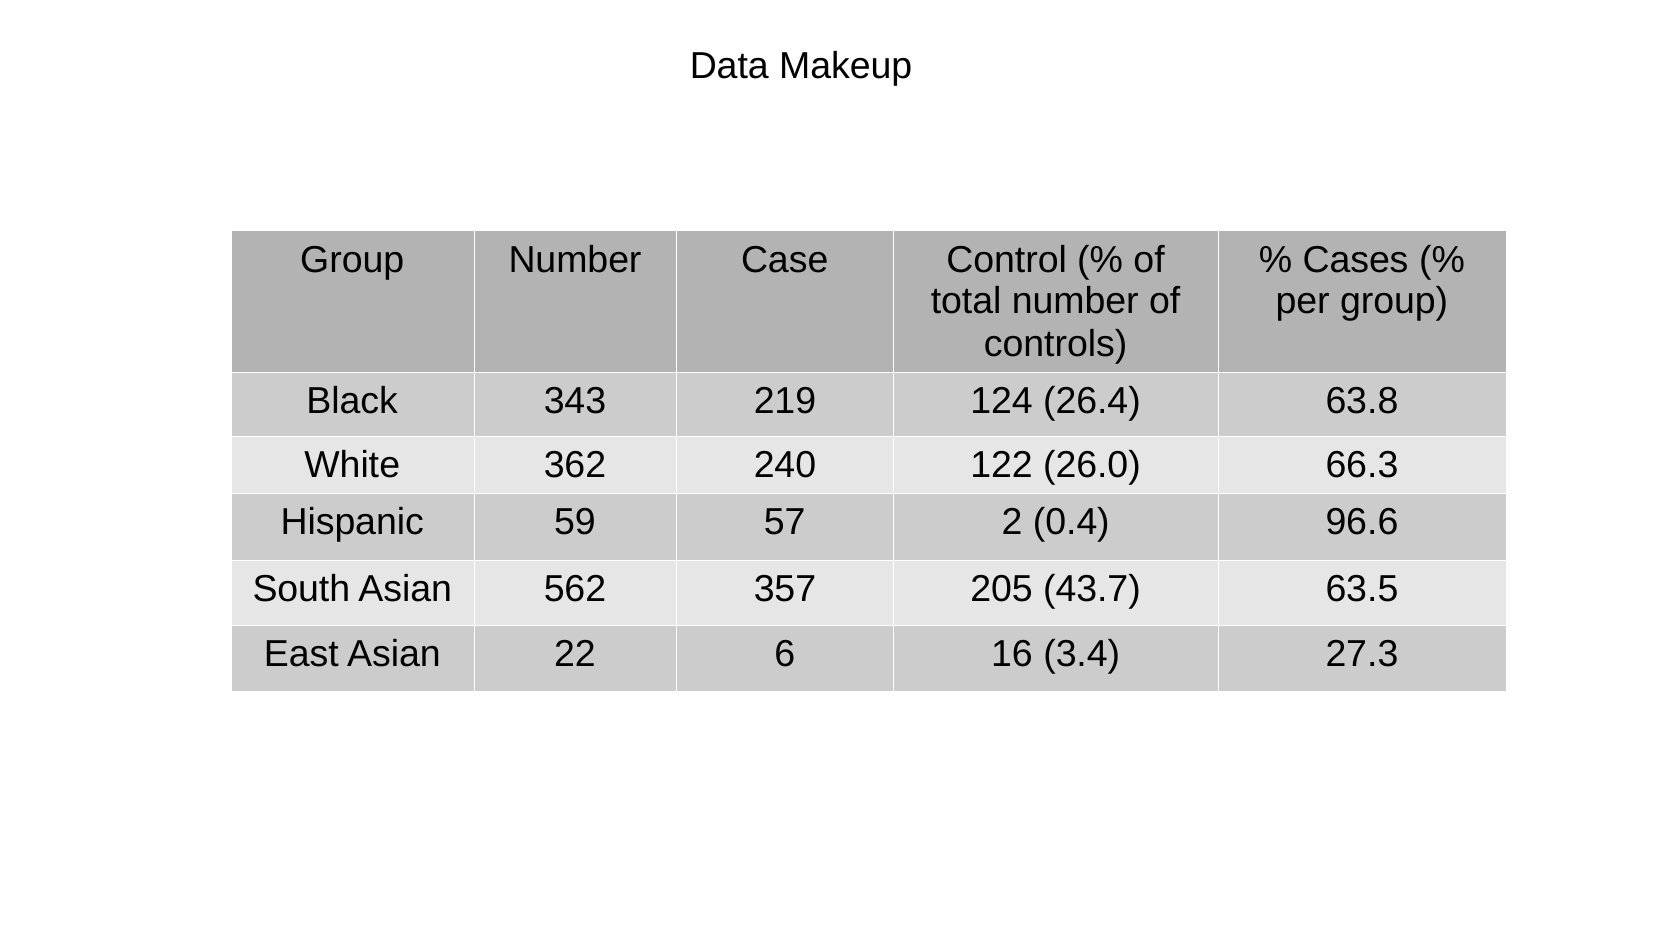

Data Makeup
| Group | Number | Case | Control (% of total number of controls) | % Cases (% per group) |
| --- | --- | --- | --- | --- |
| Black | 343 | 219 | 124 (26.4) | 63.8 |
| White | 362 | 240 | 122 (26.0) | 66.3 |
| Hispanic | 59 | 57 | 2 (0.4) | 96.6 |
| South Asian | 562 | 357 | 205 (43.7) | 63.5 |
| East Asian | 22 | 6 | 16 (3.4) | 27.3 |